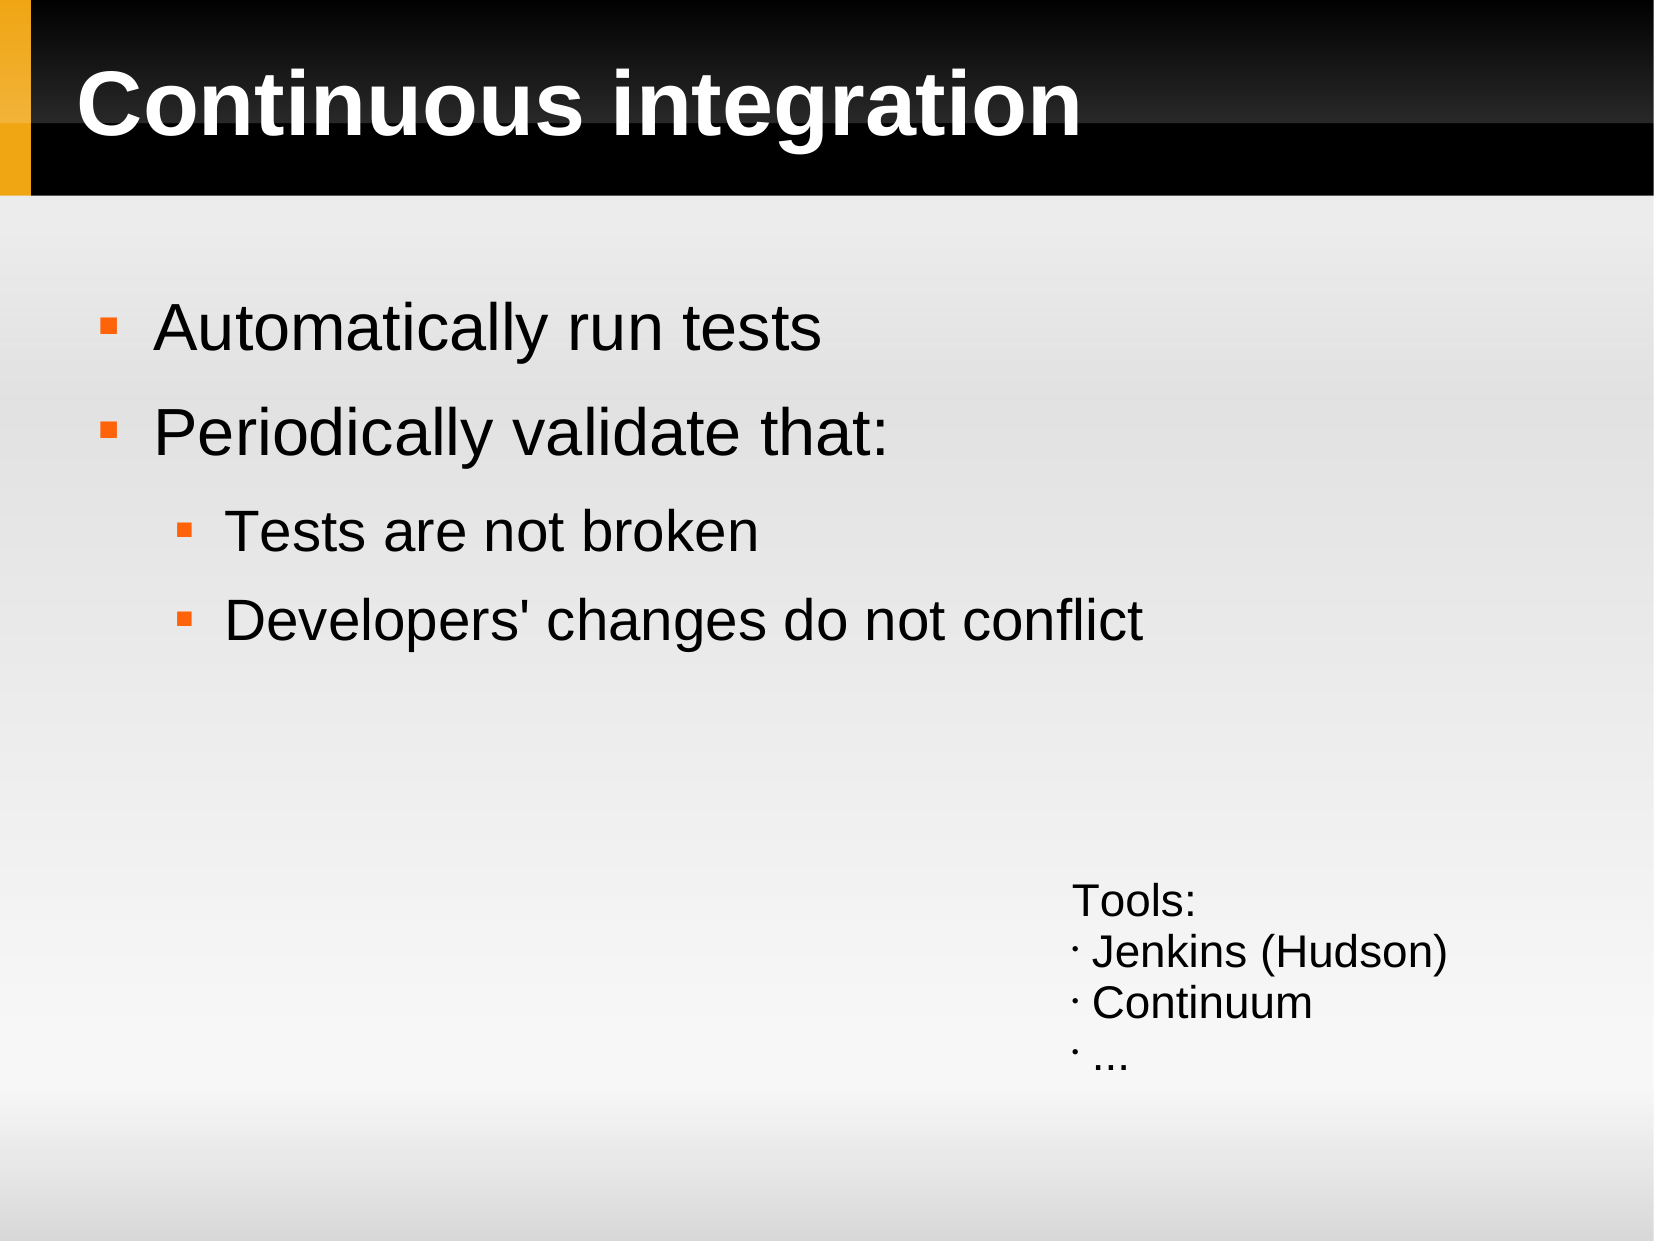

# Continuous integration
Automatically run tests
Periodically validate that:
Tests are not broken
Developers' changes do not conflict
Tools:
 Jenkins (Hudson)
 Continuum
 ...